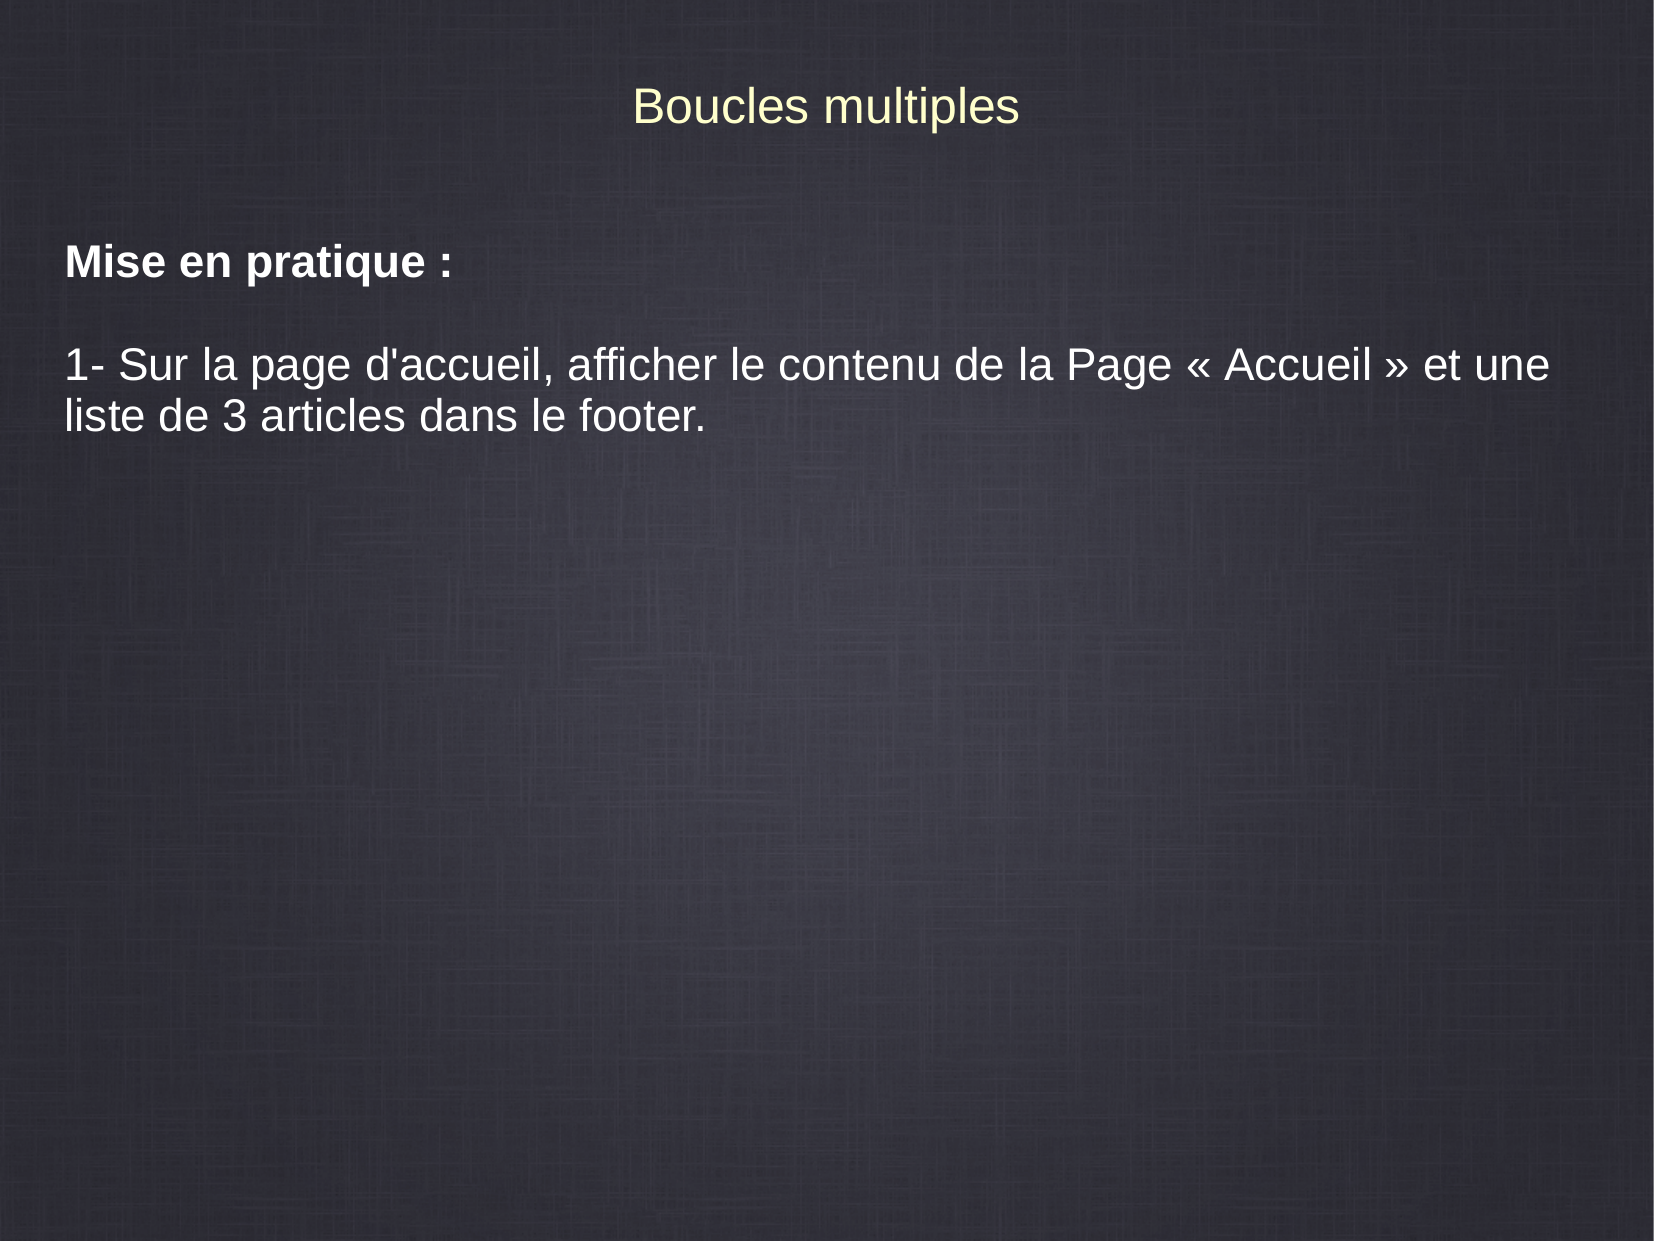

Boucles multiples
Mise en pratique :
1- Sur la page d'accueil, afficher le contenu de la Page « Accueil » et une liste de 3 articles dans le footer.